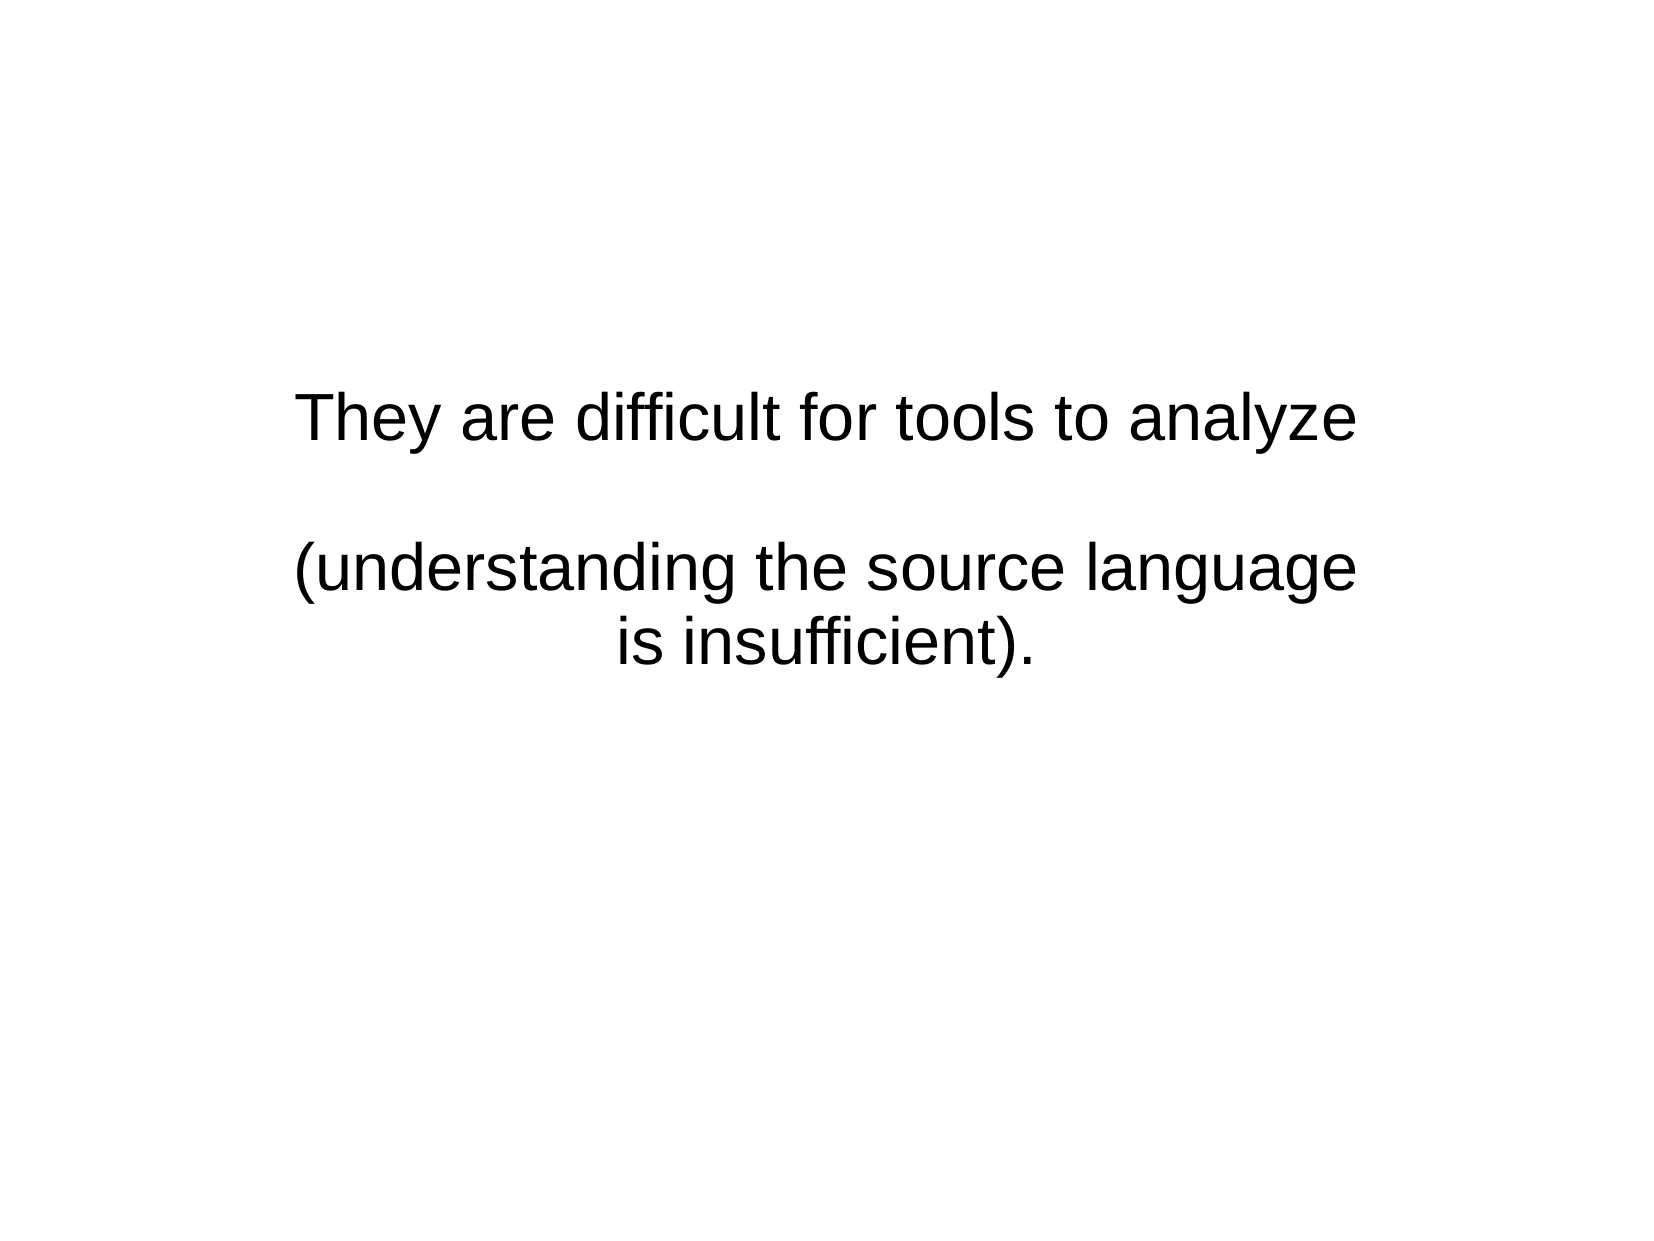

# They are difficult for tools to analyze
(understanding the source language
is insufficient).